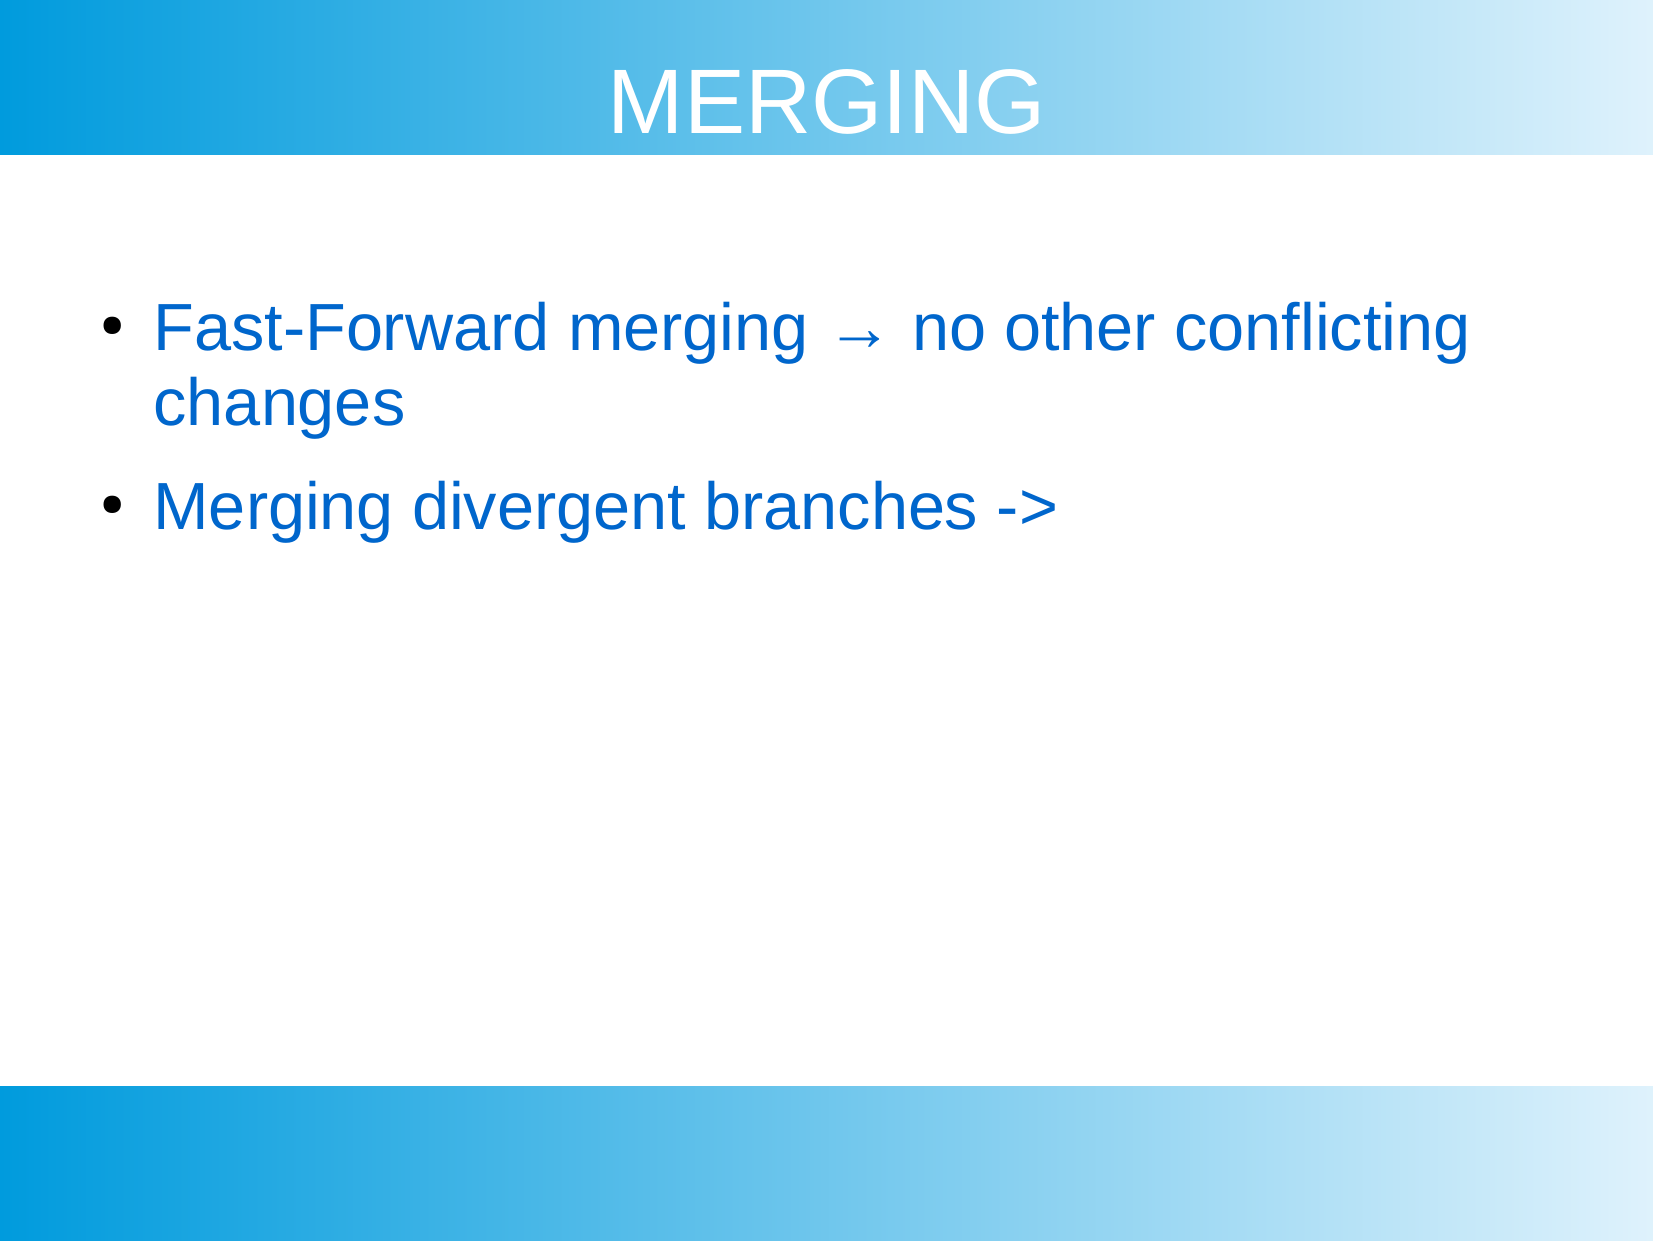

# MERGING
Fast-Forward merging → no other conflicting changes
Merging divergent branches ->